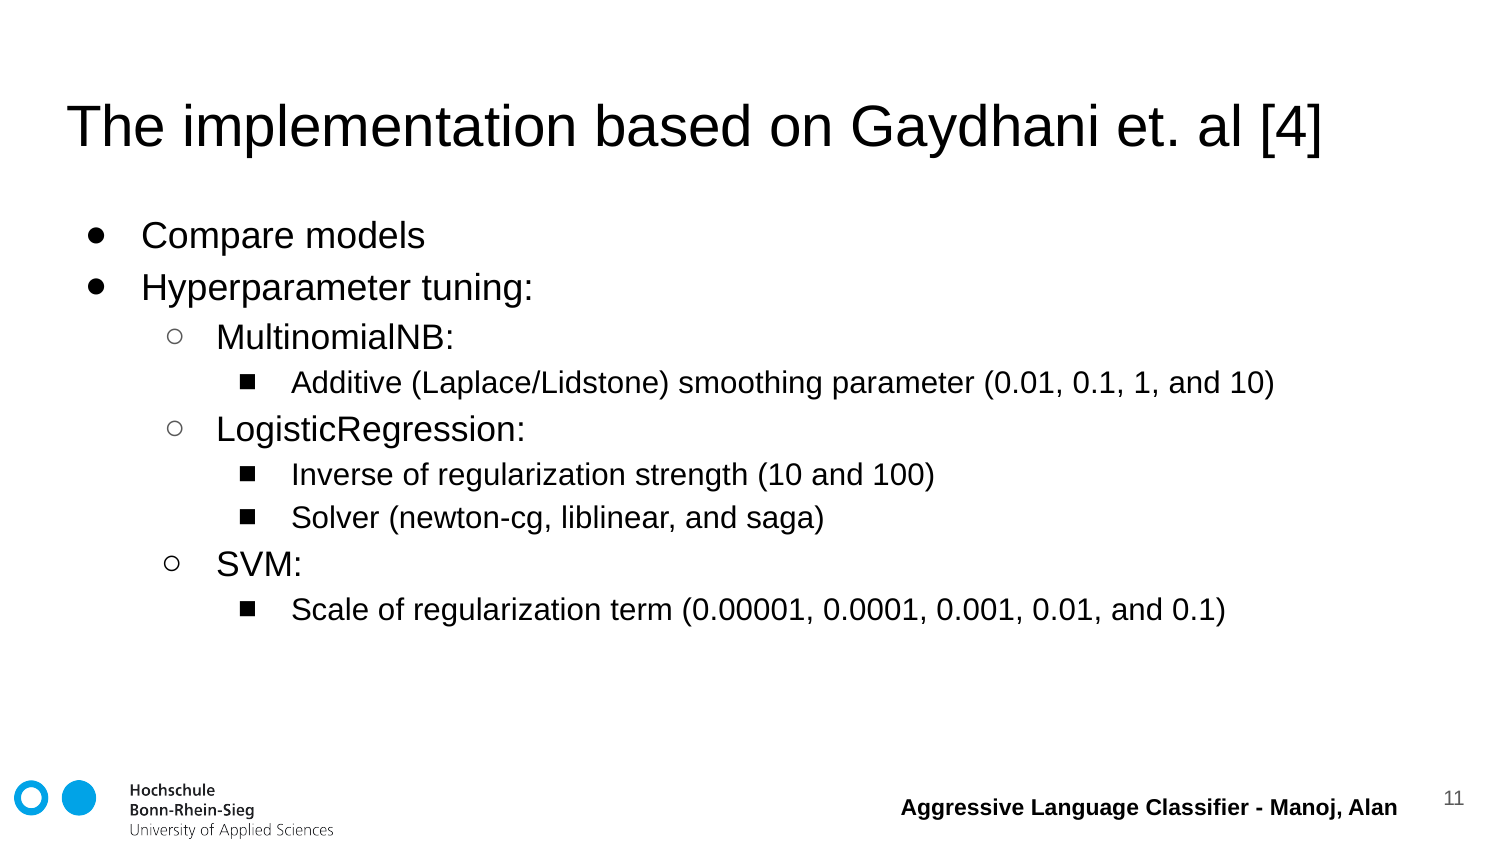

# The implementation based on Gaydhani et. al [4]
Compare models
Hyperparameter tuning:
MultinomialNB:
Additive (Laplace/Lidstone) smoothing parameter (0.01, 0.1, 1, and 10)
LogisticRegression:
Inverse of regularization strength (10 and 100)
Solver (newton-cg, liblinear, and saga)
SVM:
Scale of regularization term (0.00001, 0.0001, 0.001, 0.01, and 0.1)
Aggressive Language Classifier - Manoj, Alan